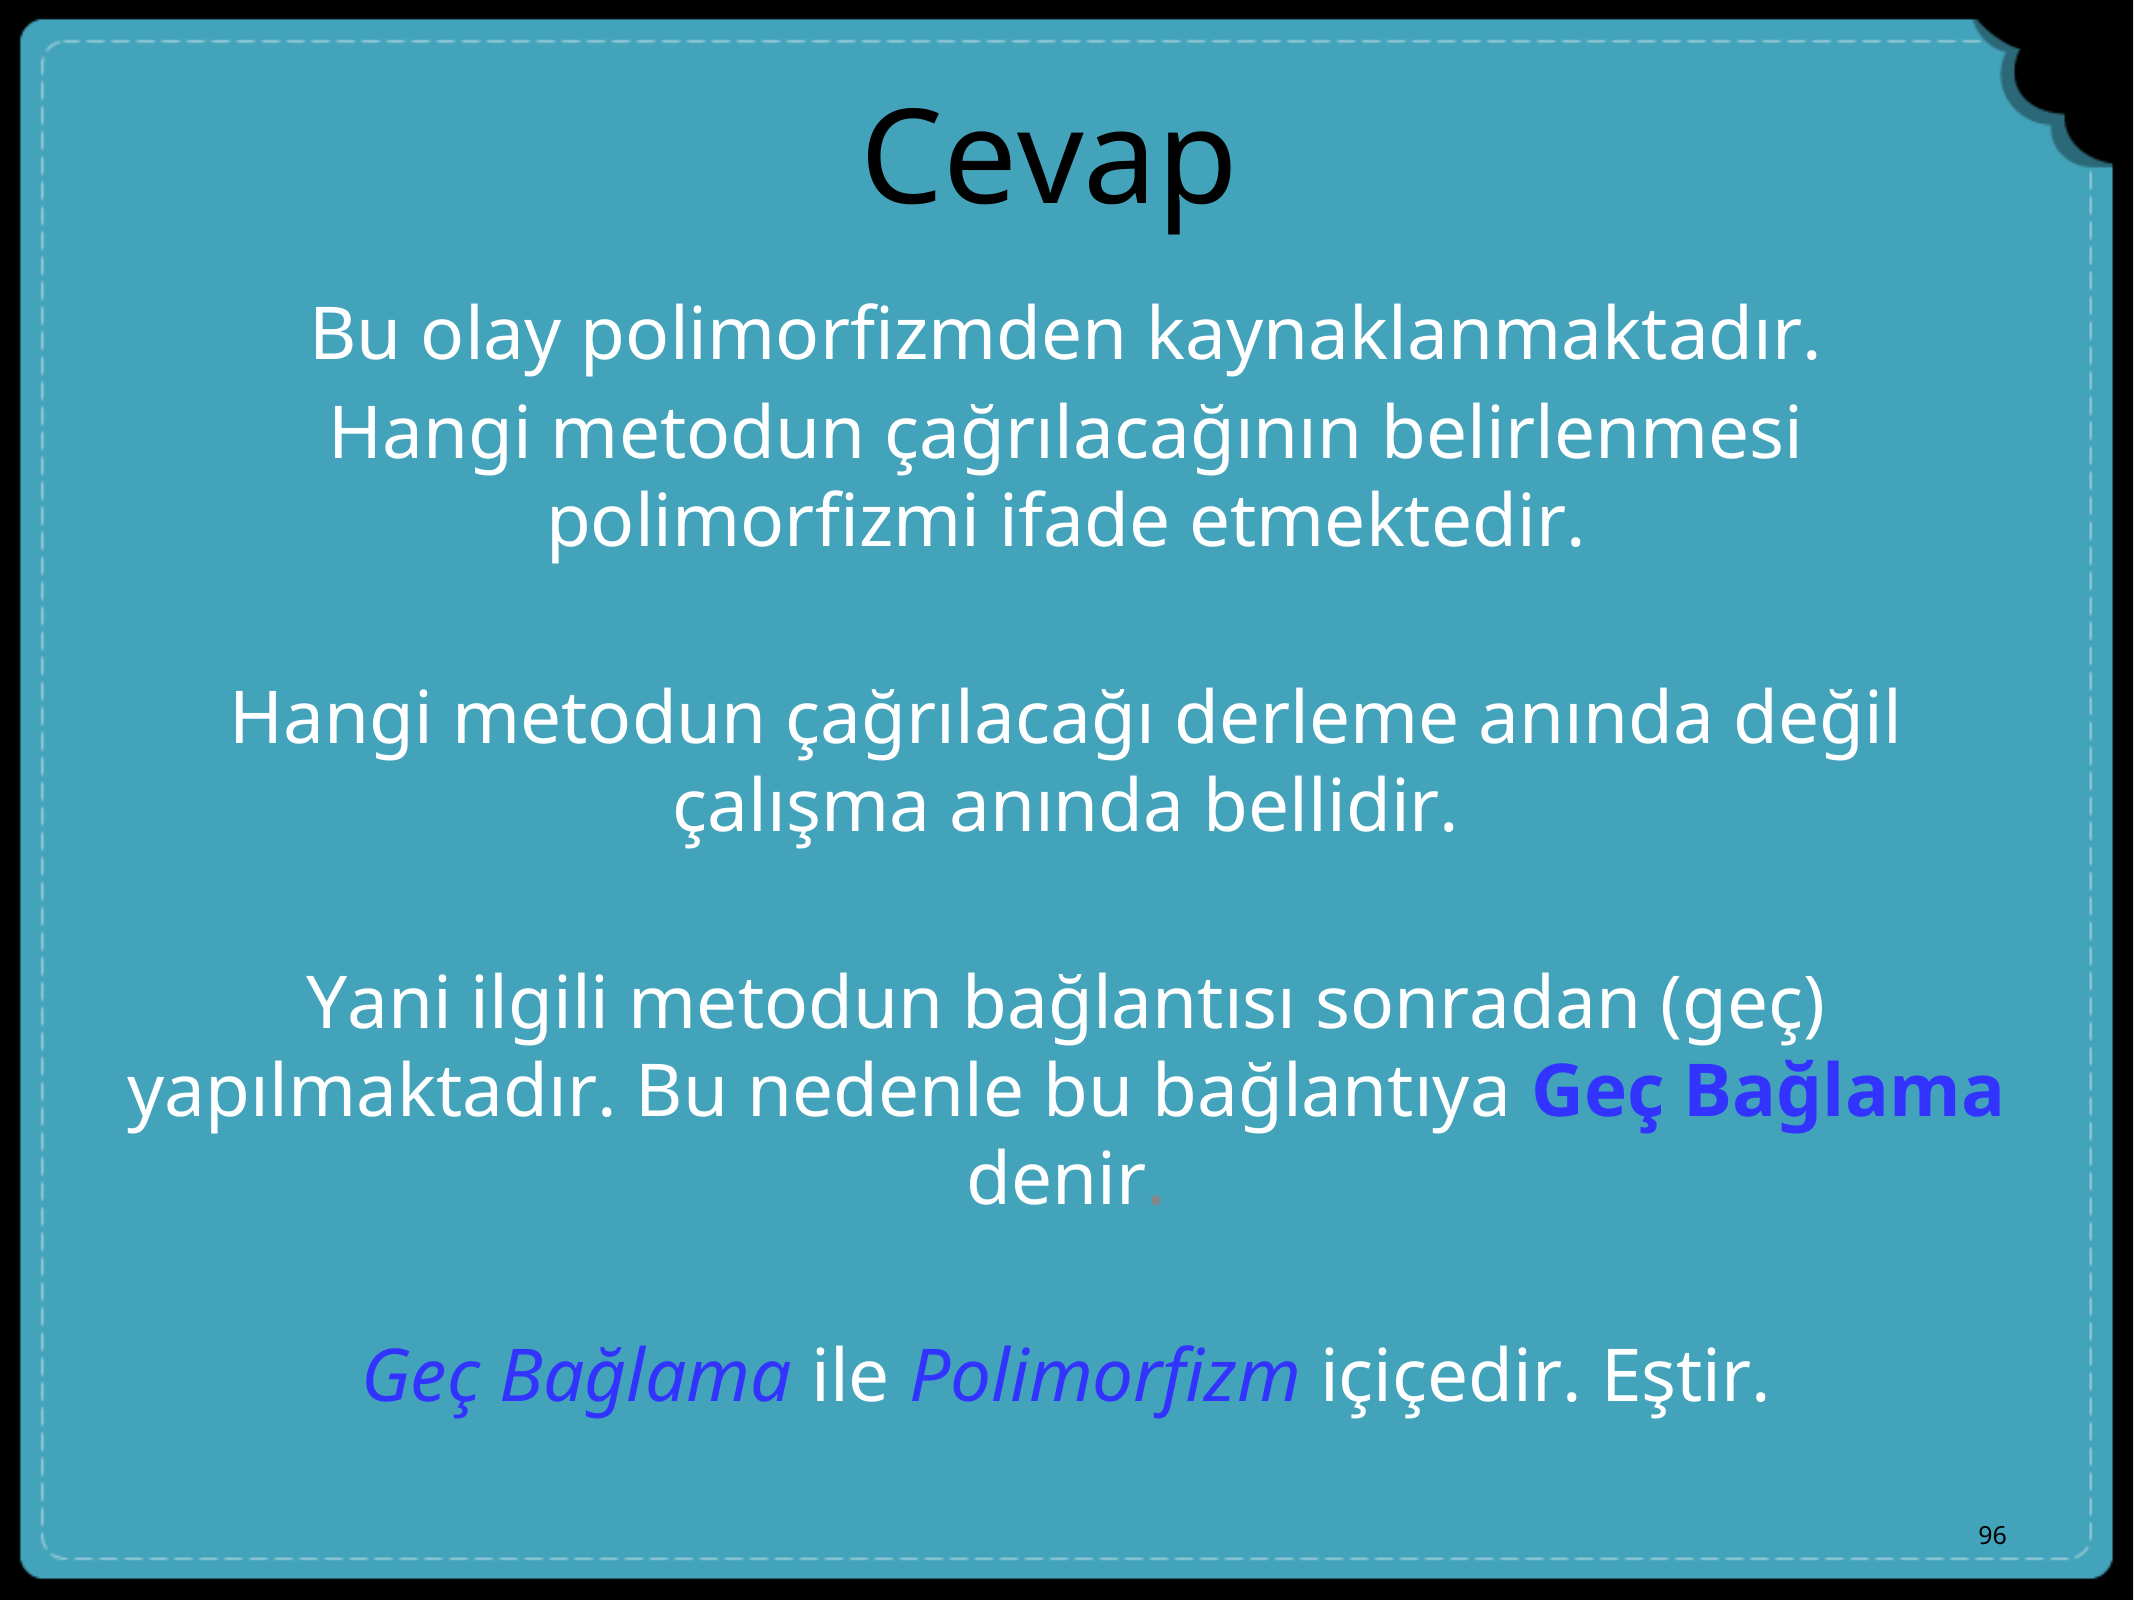

# Cevap
Bu olay polimorfizmden kaynaklanmaktadır.
Hangi metodun çağrılacağının belirlenmesi polimorfizmi ifade etmektedir.
Hangi metodun çağrılacağı derleme anında değil çalışma anında bellidir.
Yani ilgili metodun bağlantısı sonradan (geç) yapılmaktadır. Bu nedenle bu bağlantıya Geç Bağlama denir.
Geç Bağlama ile Polimorfizm içiçedir. Eştir.
96